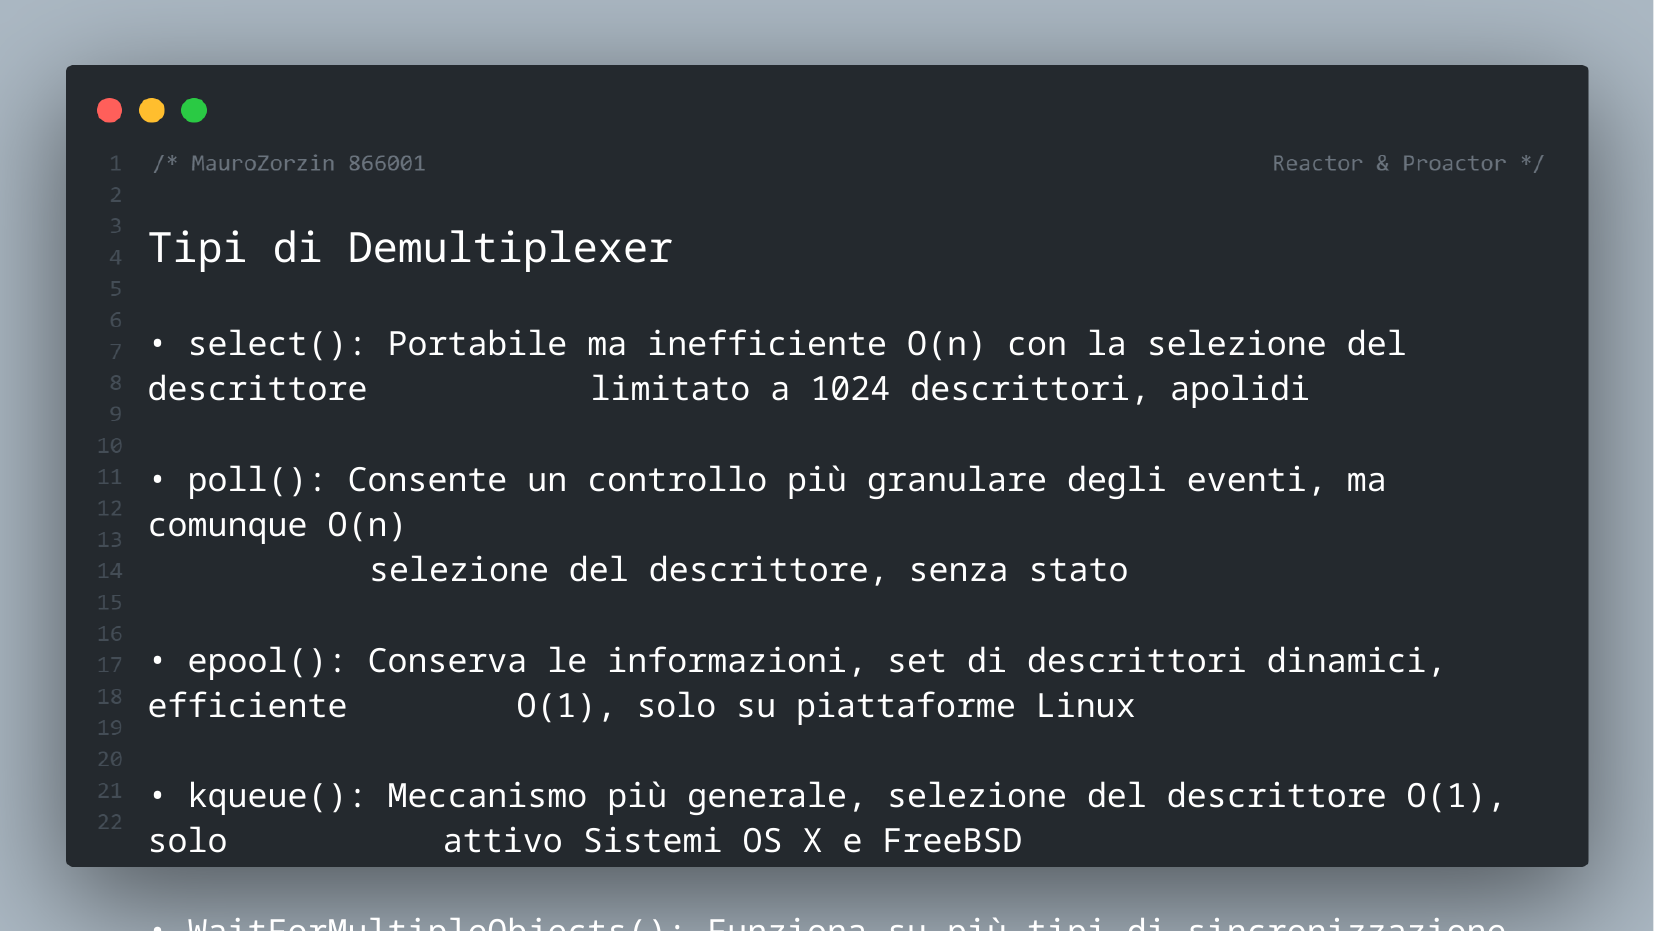

# Tipi di Demultiplexer
• select(): Portabile ma inefficiente O(n) con la selezione del descrittore 			limitato a 1024 descrittori, apolidi
• poll(): Consente un controllo più granulare degli eventi, ma comunque O(n)
			selezione del descrittore, senza stato
• epool(): Conserva le informazioni, set di descrittori dinamici, efficiente 			O(1), solo su piattaforme Linux
• kqueue(): Meccanismo più generale, selezione del descrittore O(1), solo 			attivo Sistemi OS X e FreeBSD
• WaitForMultipleObjects(): Funziona su più tipi di sincronizzazione
							oggetti, solo su Windows